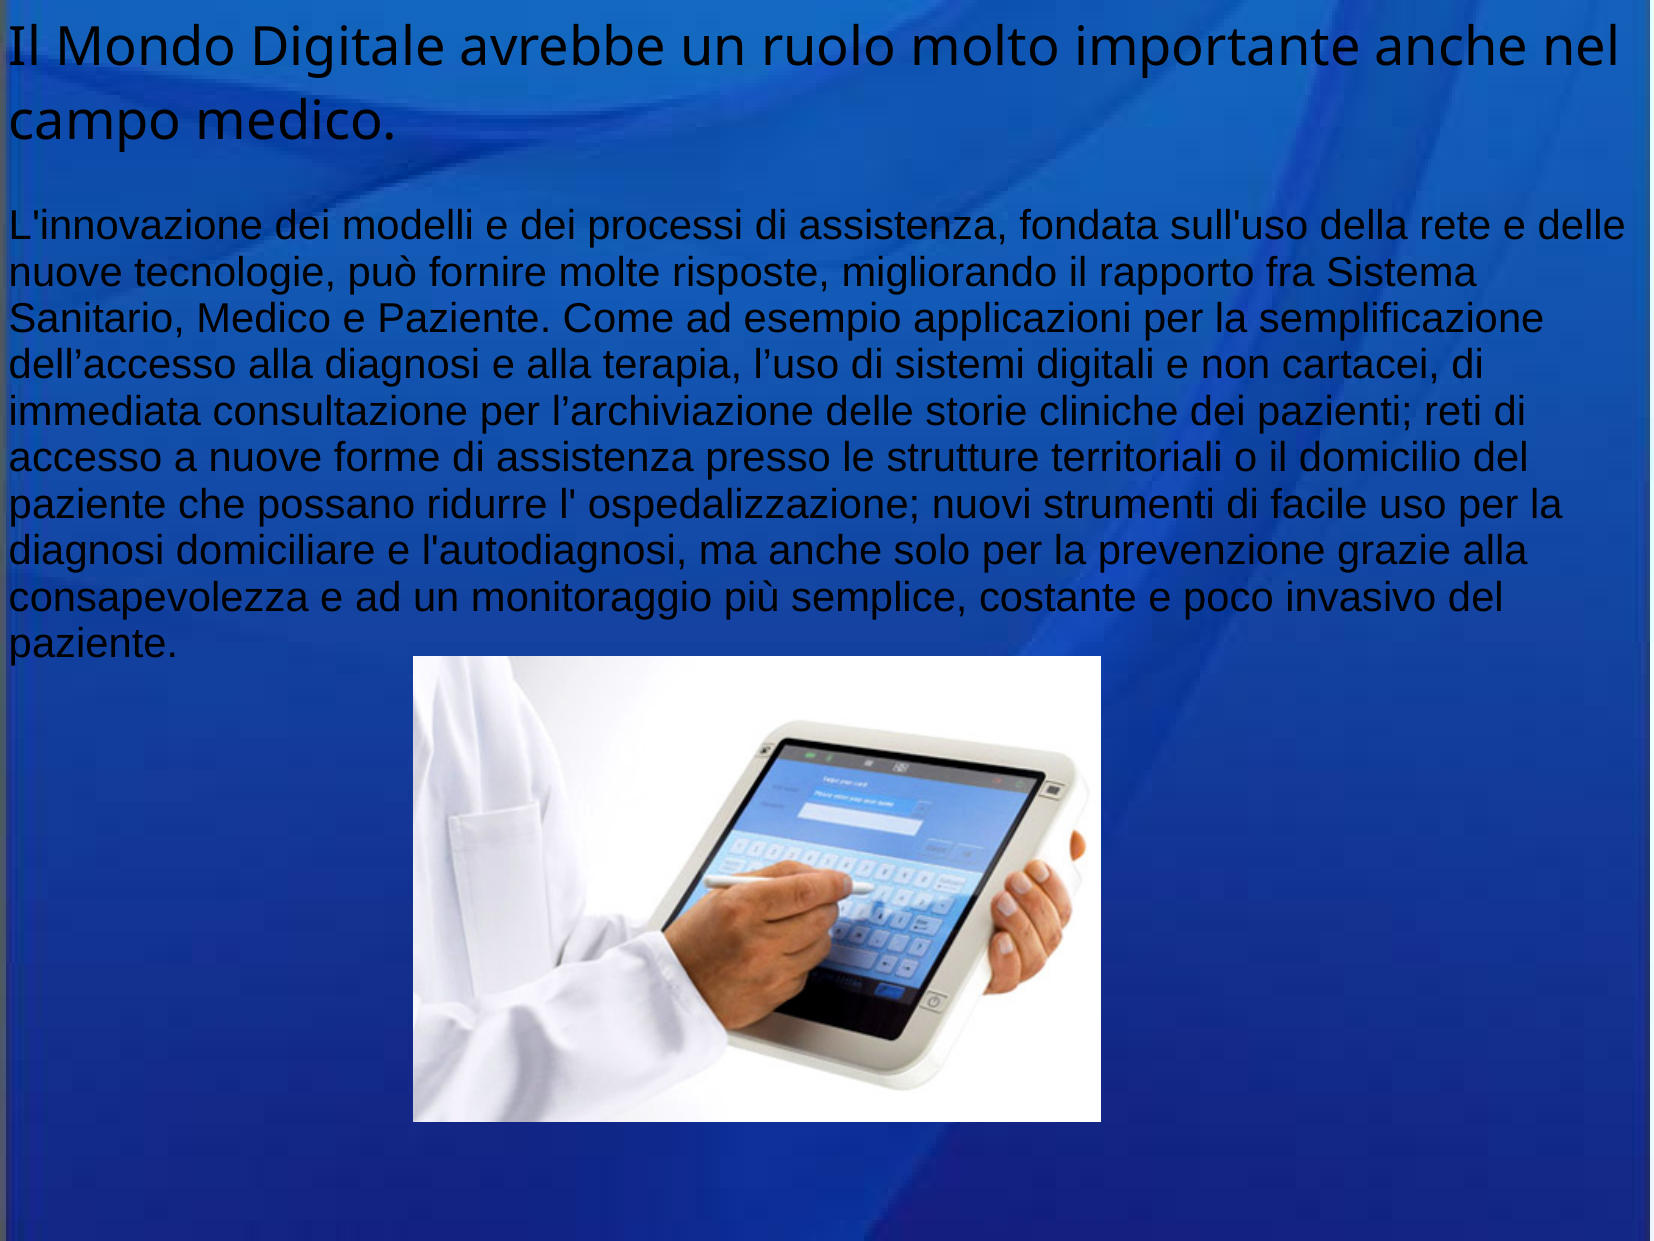

Il Mondo Digitale avrebbe un ruolo molto importante anche nel campo medico.
L'innovazione dei modelli e dei processi di assistenza, fondata sull'uso della rete e delle nuove tecnologie, può fornire molte risposte, migliorando il rapporto fra Sistema Sanitario, Medico e Paziente. Come ad esempio applicazioni per la semplificazione dell’accesso alla diagnosi e alla terapia, l’uso di sistemi digitali e non cartacei, di immediata consultazione per l’archiviazione delle storie cliniche dei pazienti; reti di accesso a nuove forme di assistenza presso le strutture territoriali o il domicilio del paziente che possano ridurre l' ospedalizzazione; nuovi strumenti di facile uso per la diagnosi domiciliare e l'autodiagnosi, ma anche solo per la prevenzione grazie alla consapevolezza e ad un monitoraggio più semplice, costante e poco invasivo del paziente.